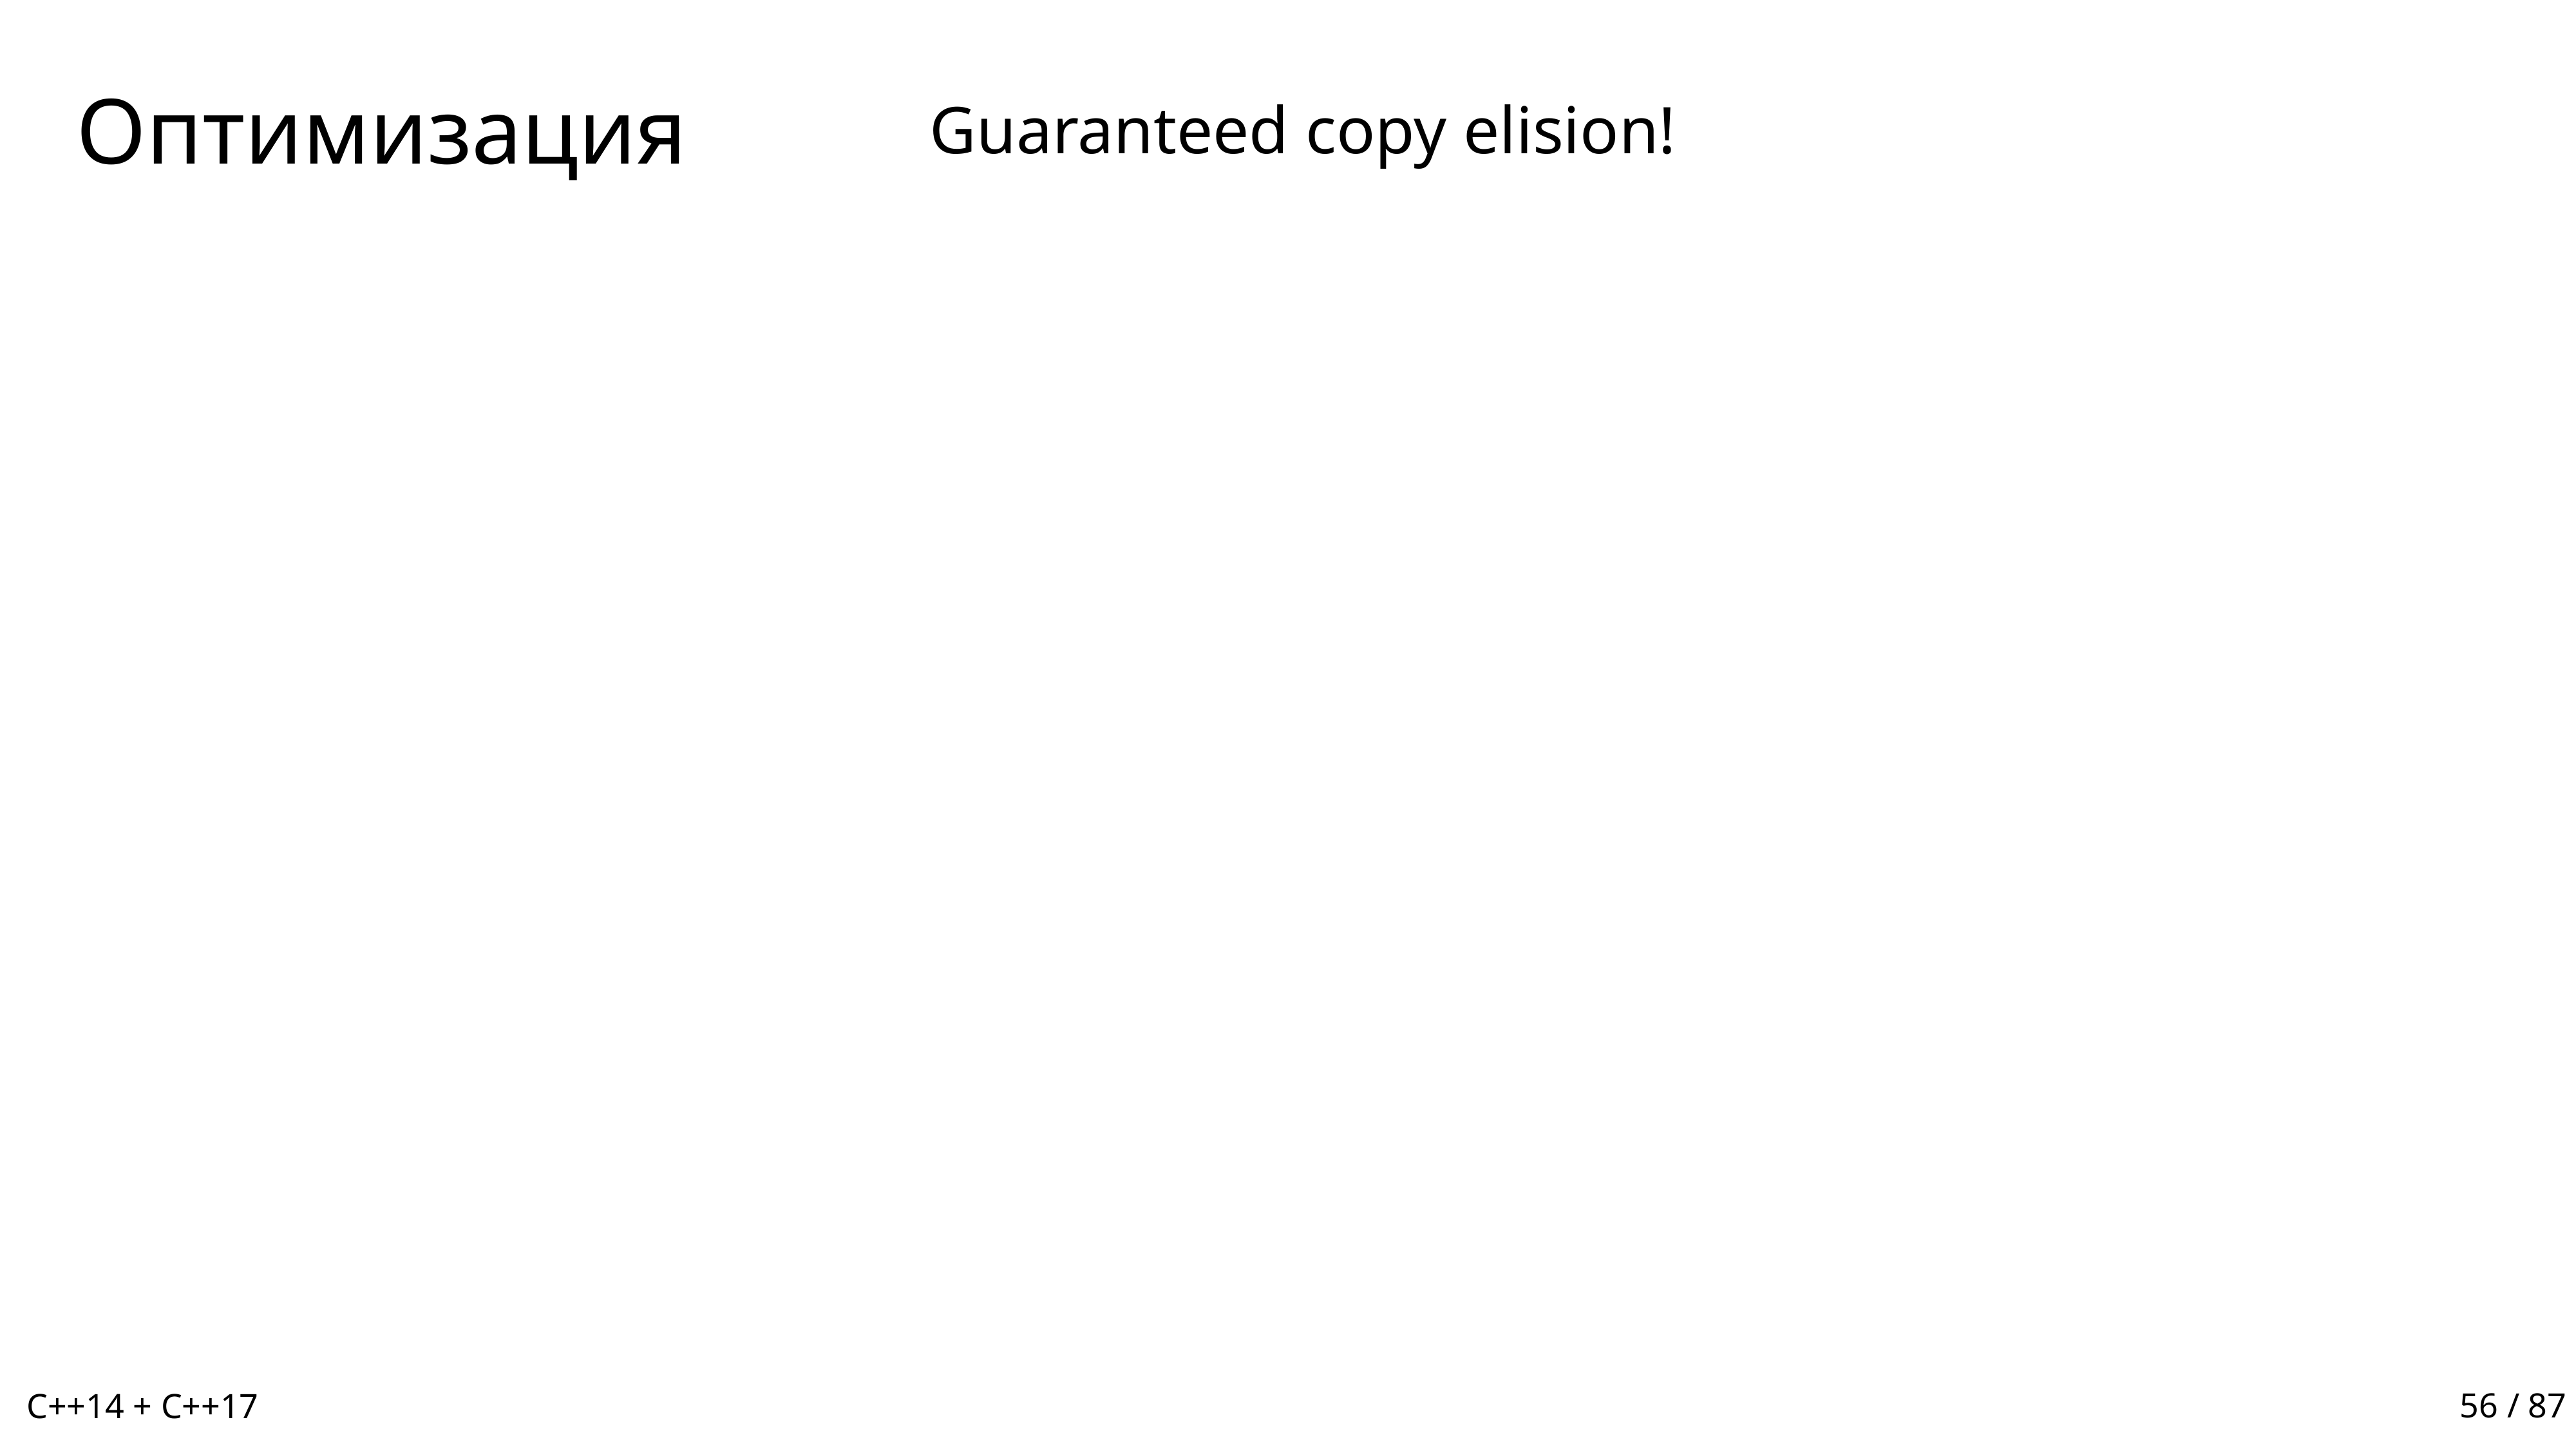

# Оптимизация
Guaranteed copy elision!
C++14 + C++17